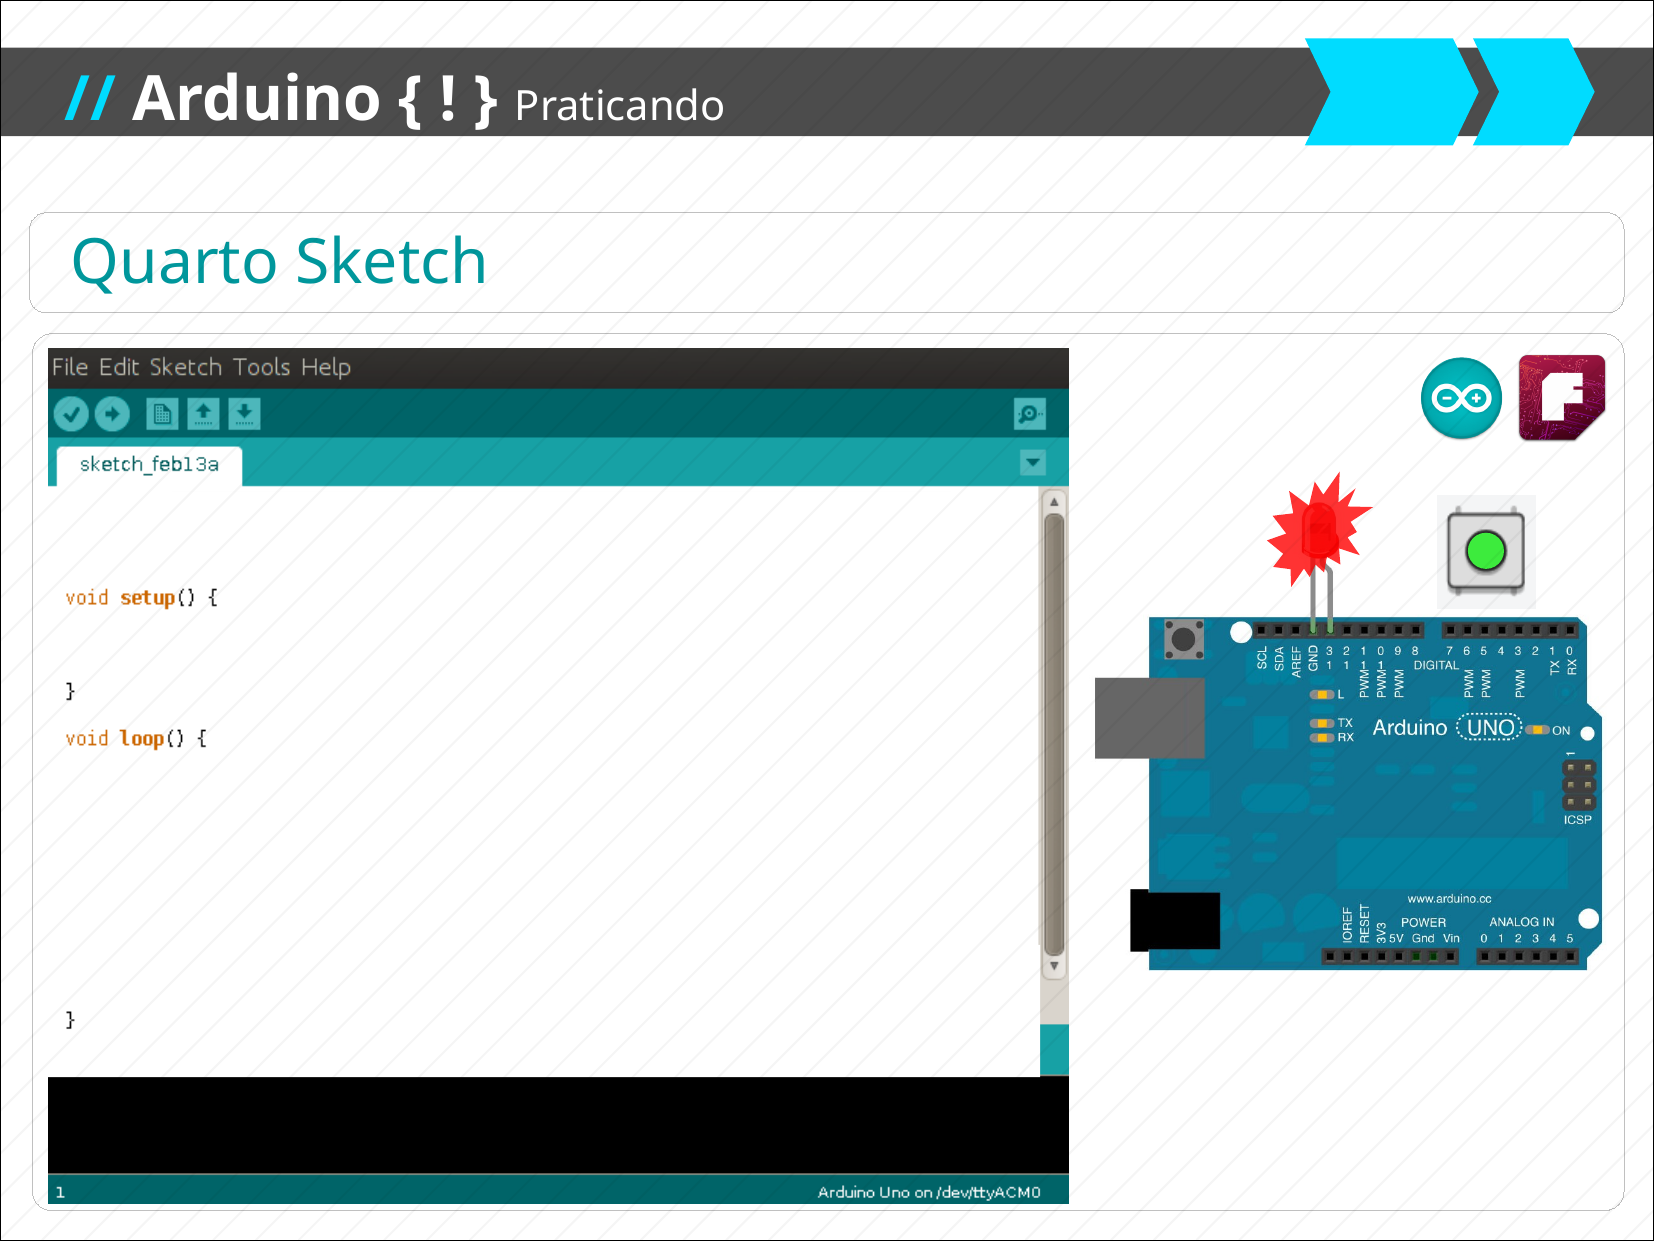

// Arduino { ! } Praticando
Quarto Sketch